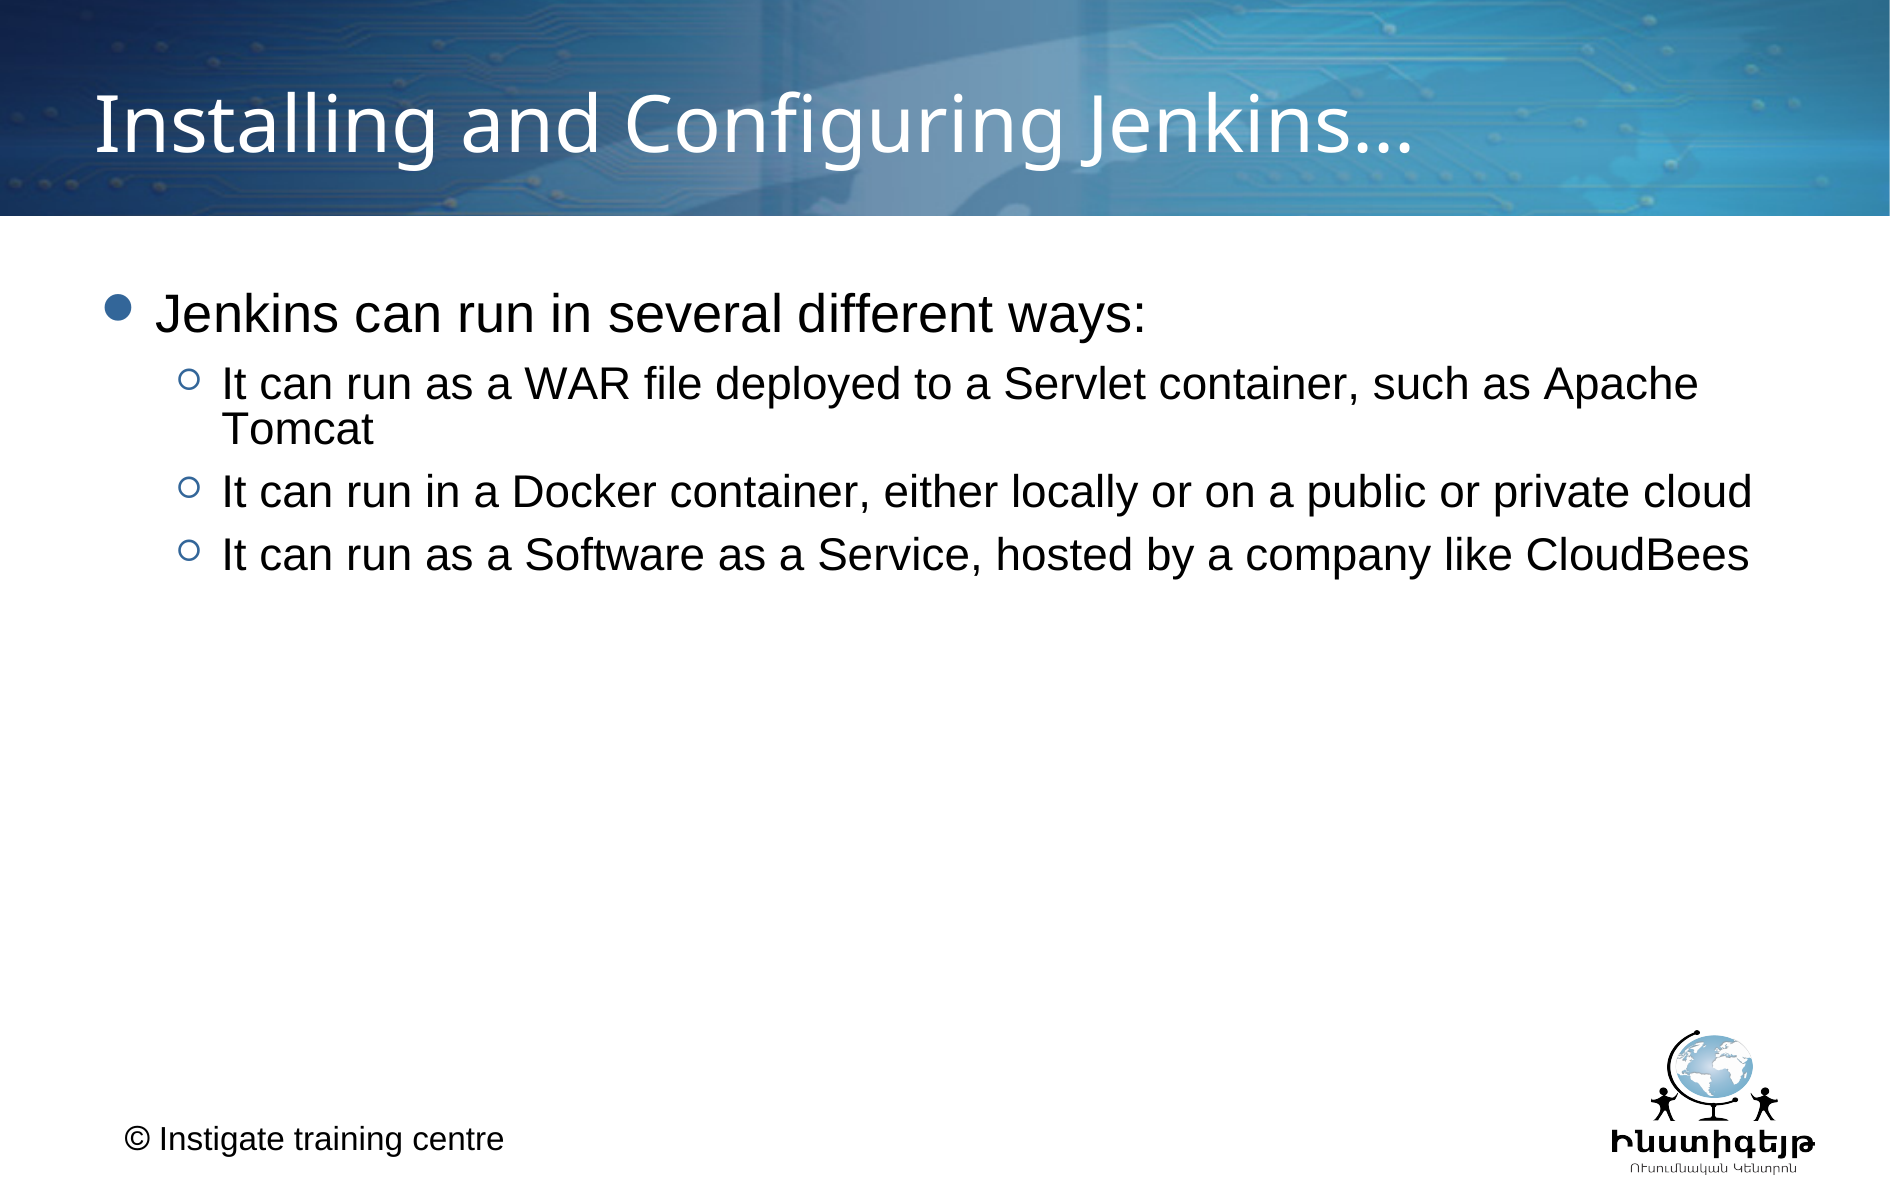

# Installing and Configuring Jenkins...
Jenkins can run in several different ways:
It can run as a WAR file deployed to a Servlet container, such as Apache Tomcat
It can run in a Docker container, either locally or on a public or private cloud
It can run as a Software as a Service, hosted by a company like CloudBees